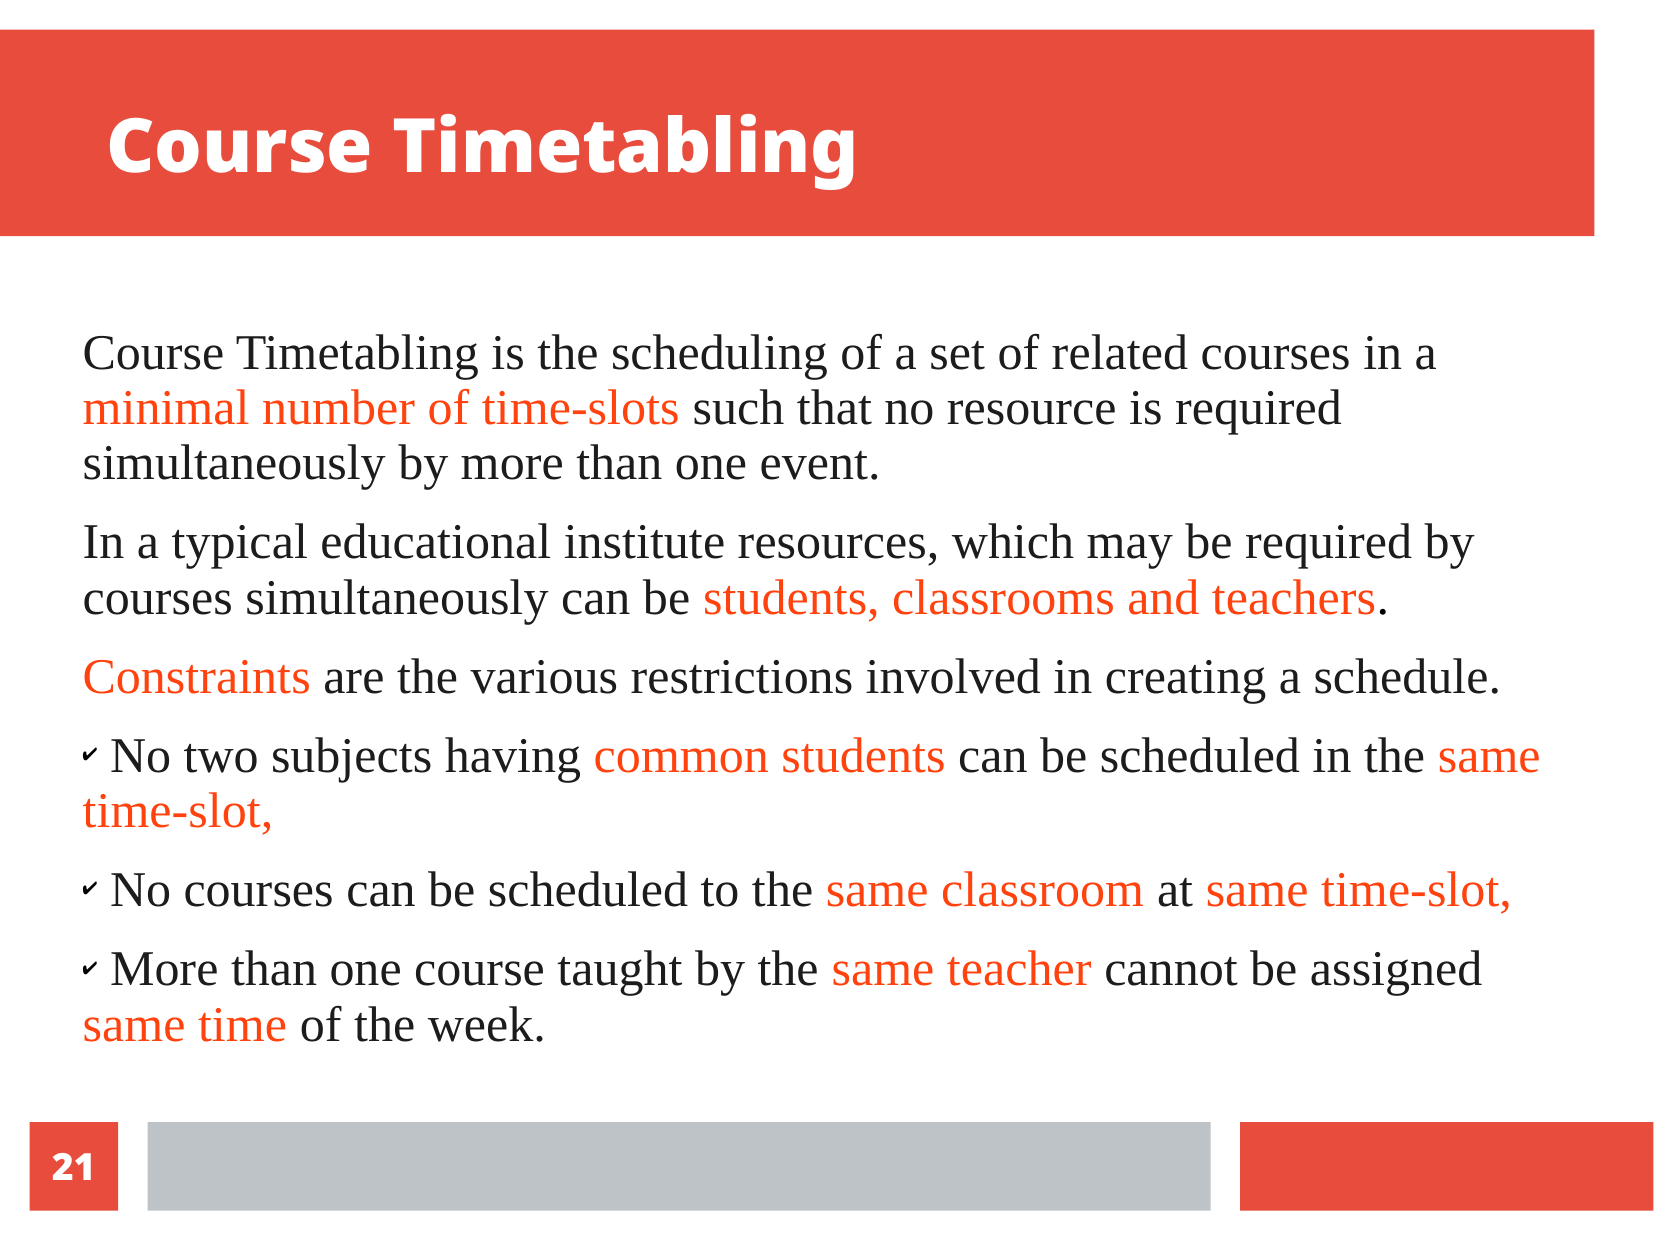

# Course Timetabling
Course Timetabling is the scheduling of a set of related courses in a minimal number of time-slots such that no resource is required simultaneously by more than one event.
In a typical educational institute resources, which may be required by courses simultaneously can be students, classrooms and teachers.
Constraints are the various restrictions involved in creating a schedule.
 No two subjects having common students can be scheduled in the same time-slot,
 No courses can be scheduled to the same classroom at same time-slot,
 More than one course taught by the same teacher cannot be assigned same time of the week.
21